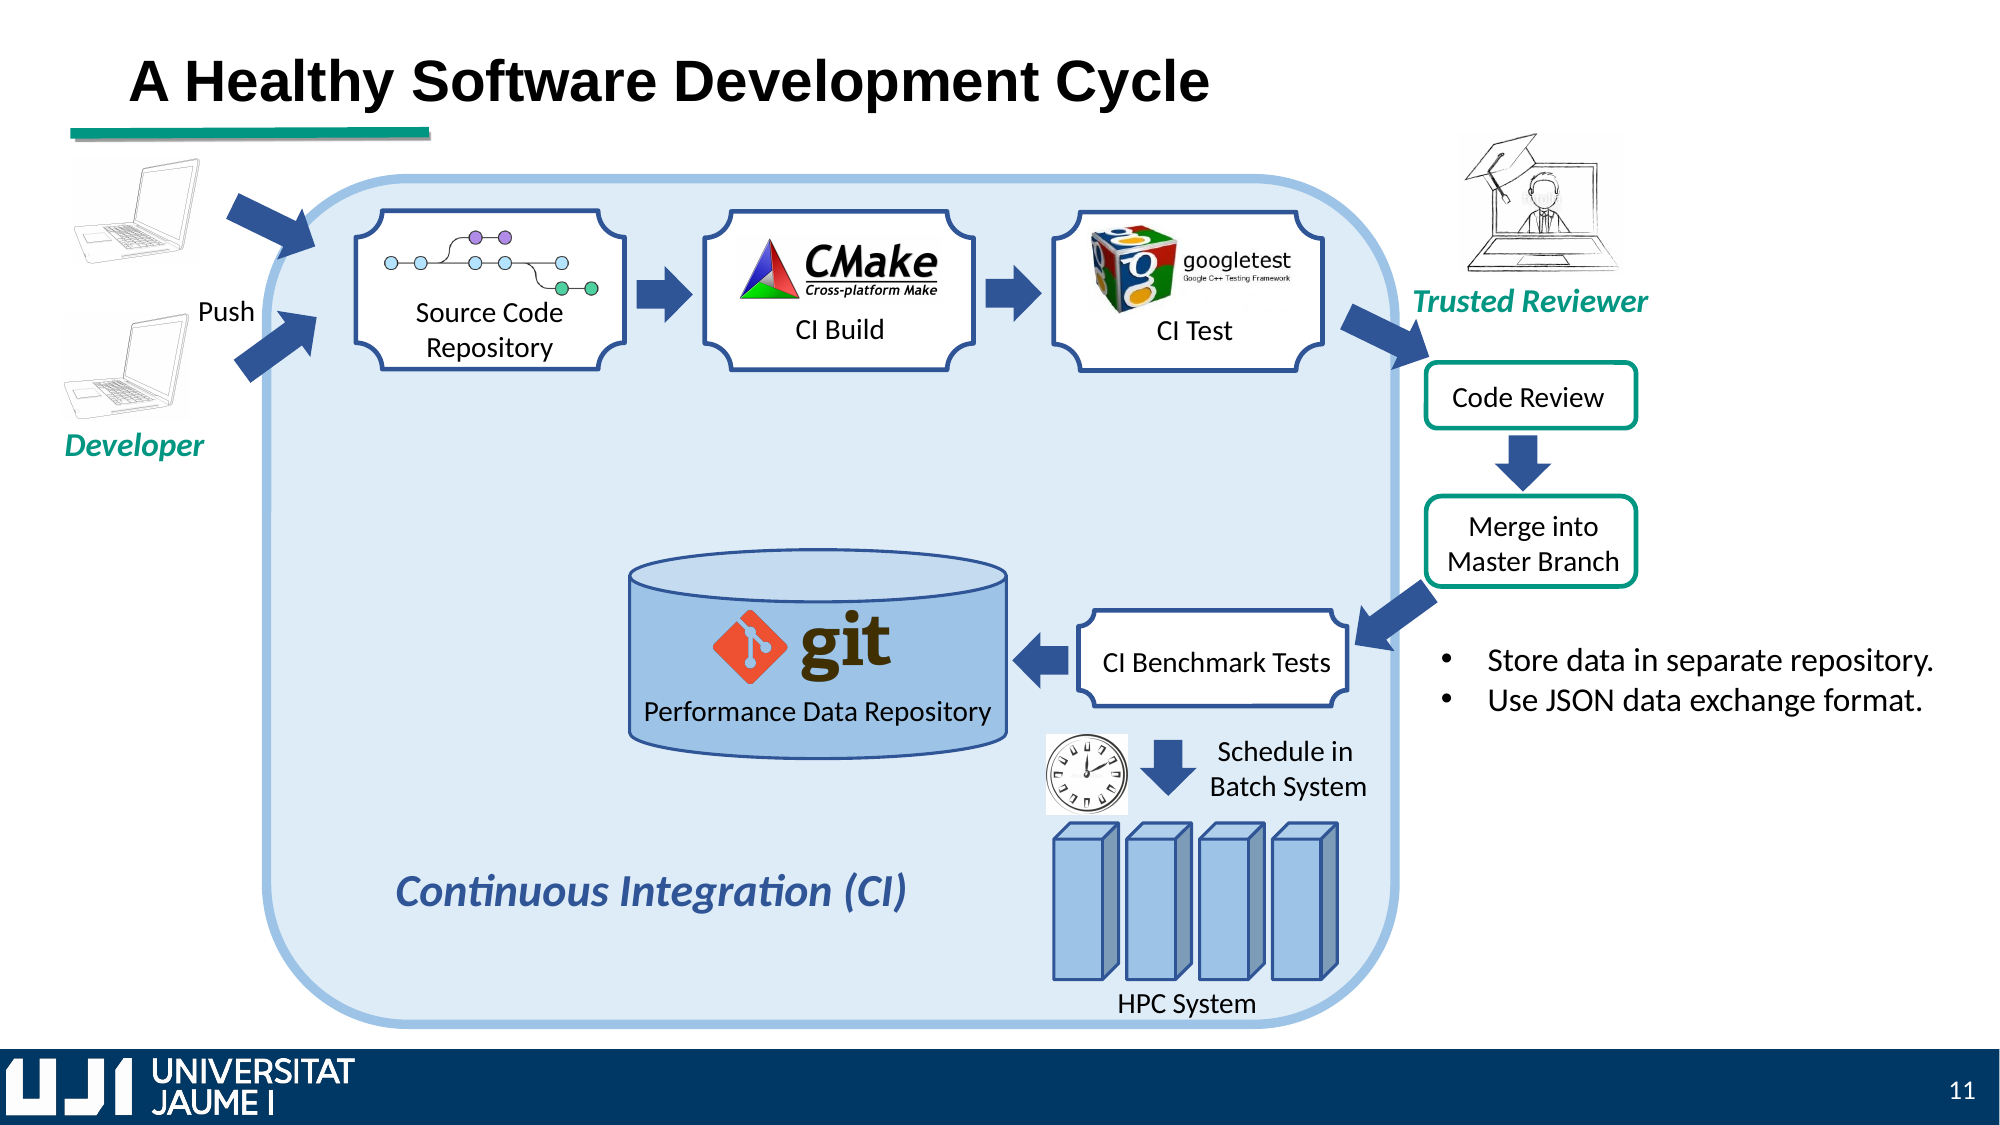

A Healthy Software Development Cycle
Trusted Reviewer
Push
Source Code
Repository
CI Build
CI Test
Code Review
Developer
Merge into
Master Branch
Performance Data Repository
Store data in separate repository.
Use JSON data exchange format.
CI Benchmark Tests
Schedule in
Batch System
HPC System
Continuous Integration (CI)